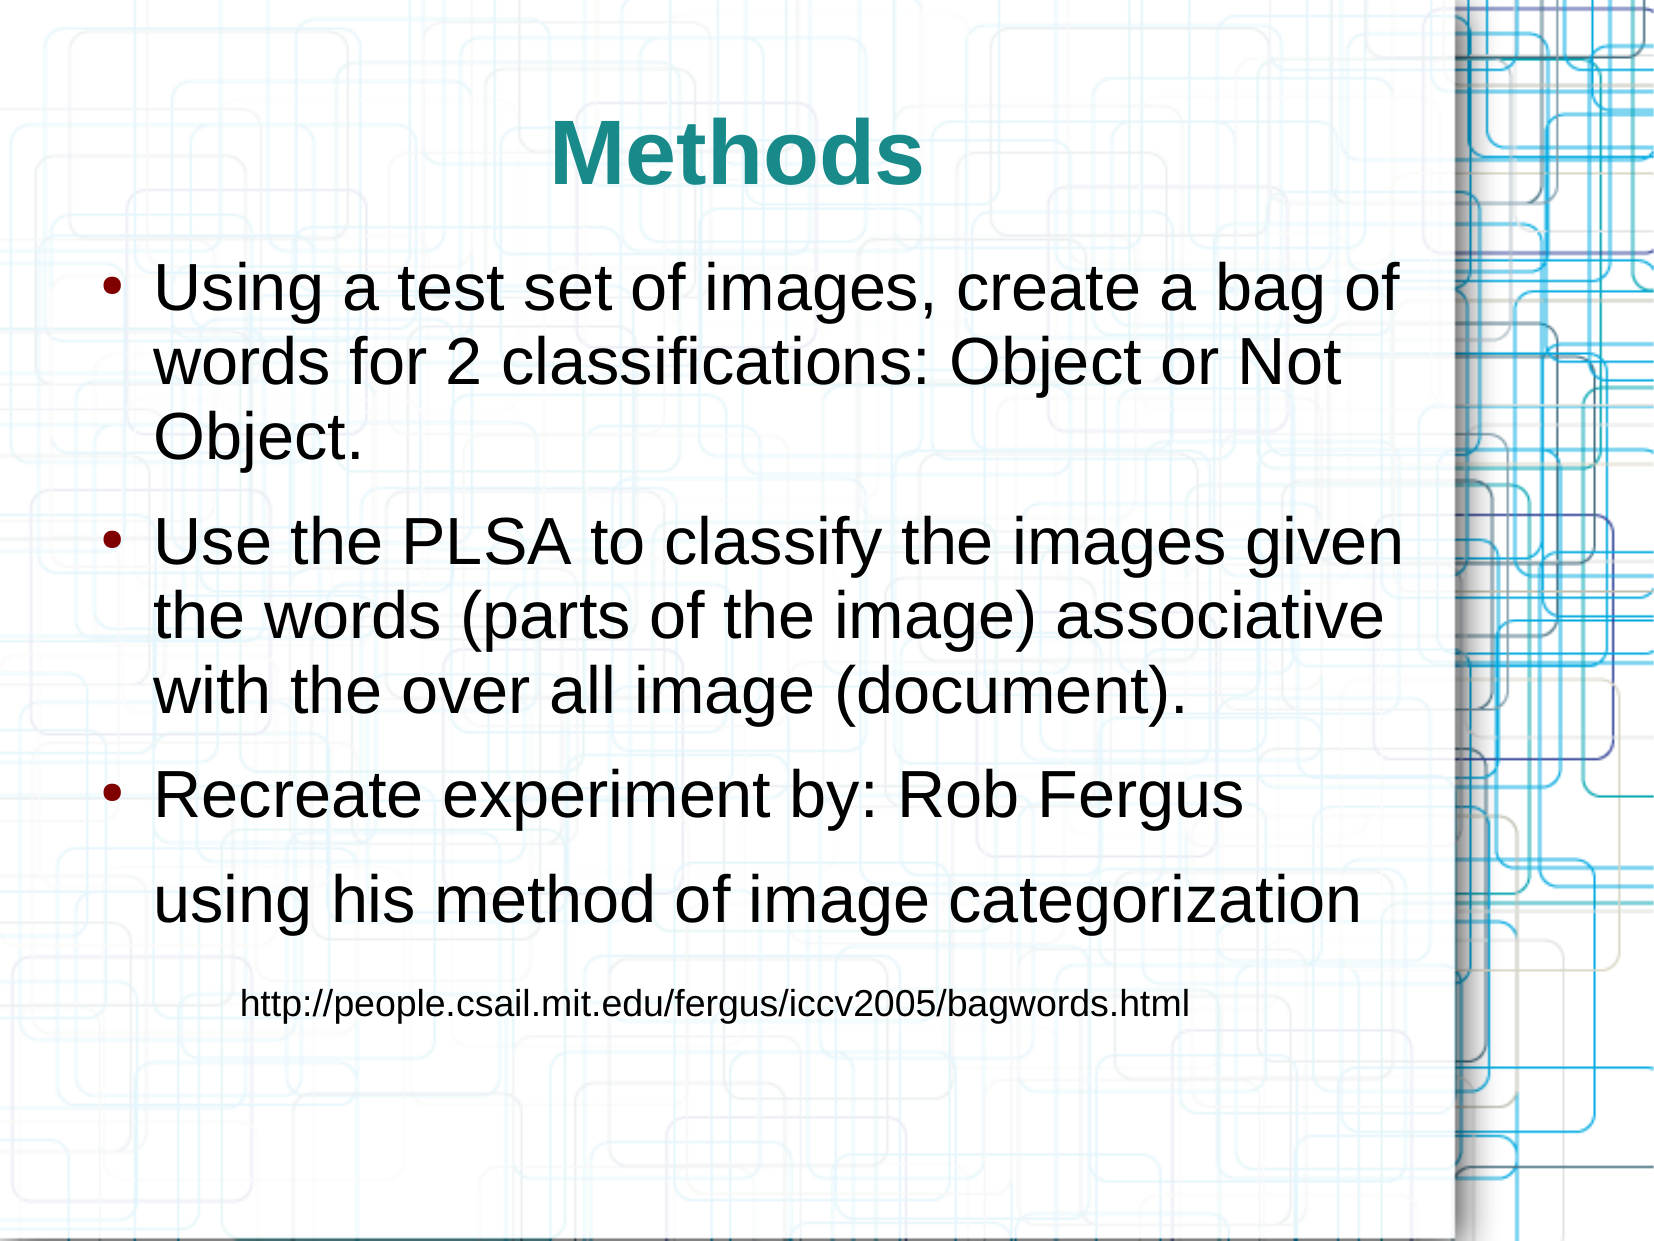

# Methods
Using a test set of images, create a bag of words for 2 classifications: Object or Not Object.
Use the PLSA to classify the images given the words (parts of the image) associative with the over all image (document).
Recreate experiment by: Rob Fergus
using his method of image categorization
http://people.csail.mit.edu/fergus/iccv2005/bagwords.html